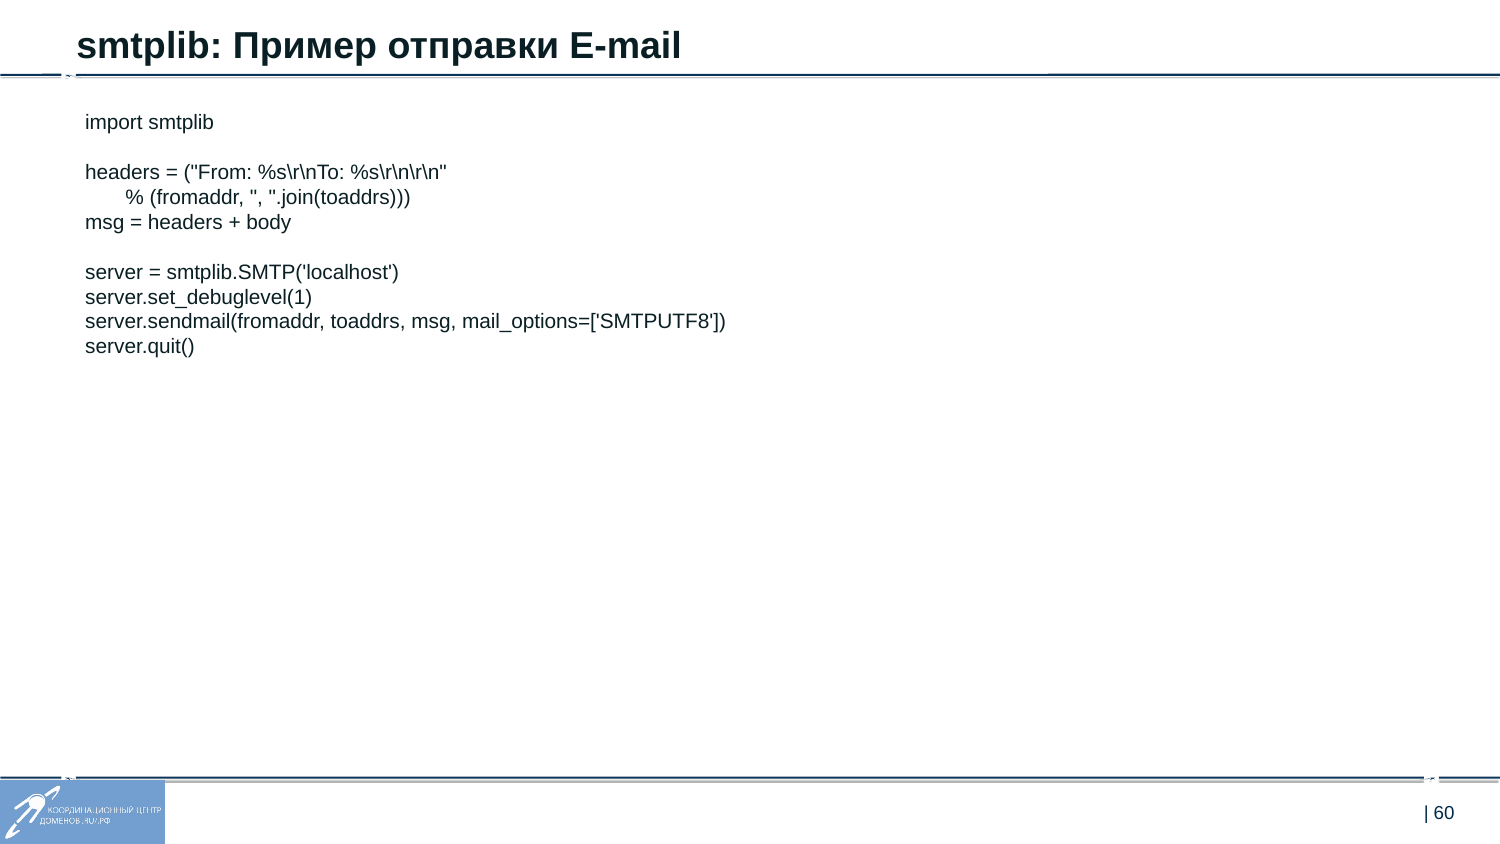

# smtplib: Пример отправки E-mail
import smtplib
headers = ("From: %s\r\nTo: %s\r\n\r\n"
 % (fromaddr, ", ".join(toaddrs)))
msg = headers + body
server = smtplib.SMTP('localhost')
server.set_debuglevel(1)
server.sendmail(fromaddr, toaddrs, msg, mail_options=['SMTPUTF8'])
server.quit()